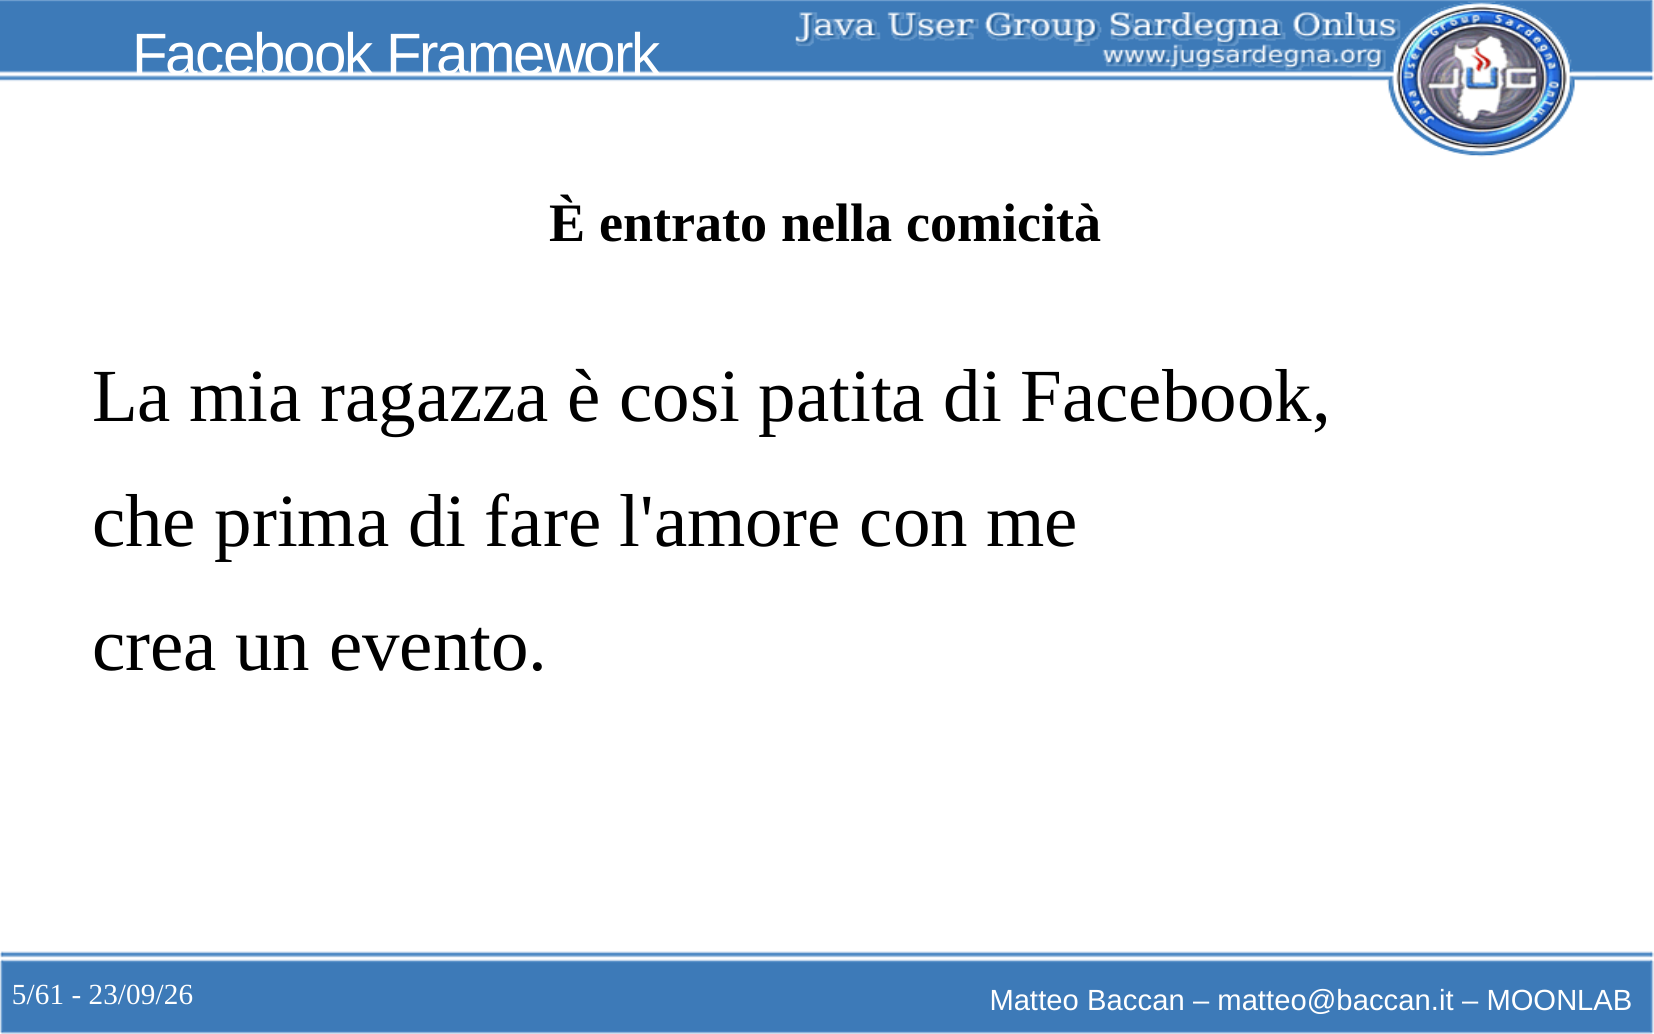

# Facebook Framework
È entrato nella comicità
La mia ragazza è cosi patita di Facebook,
che prima di fare l'amore con me
crea un evento.
5